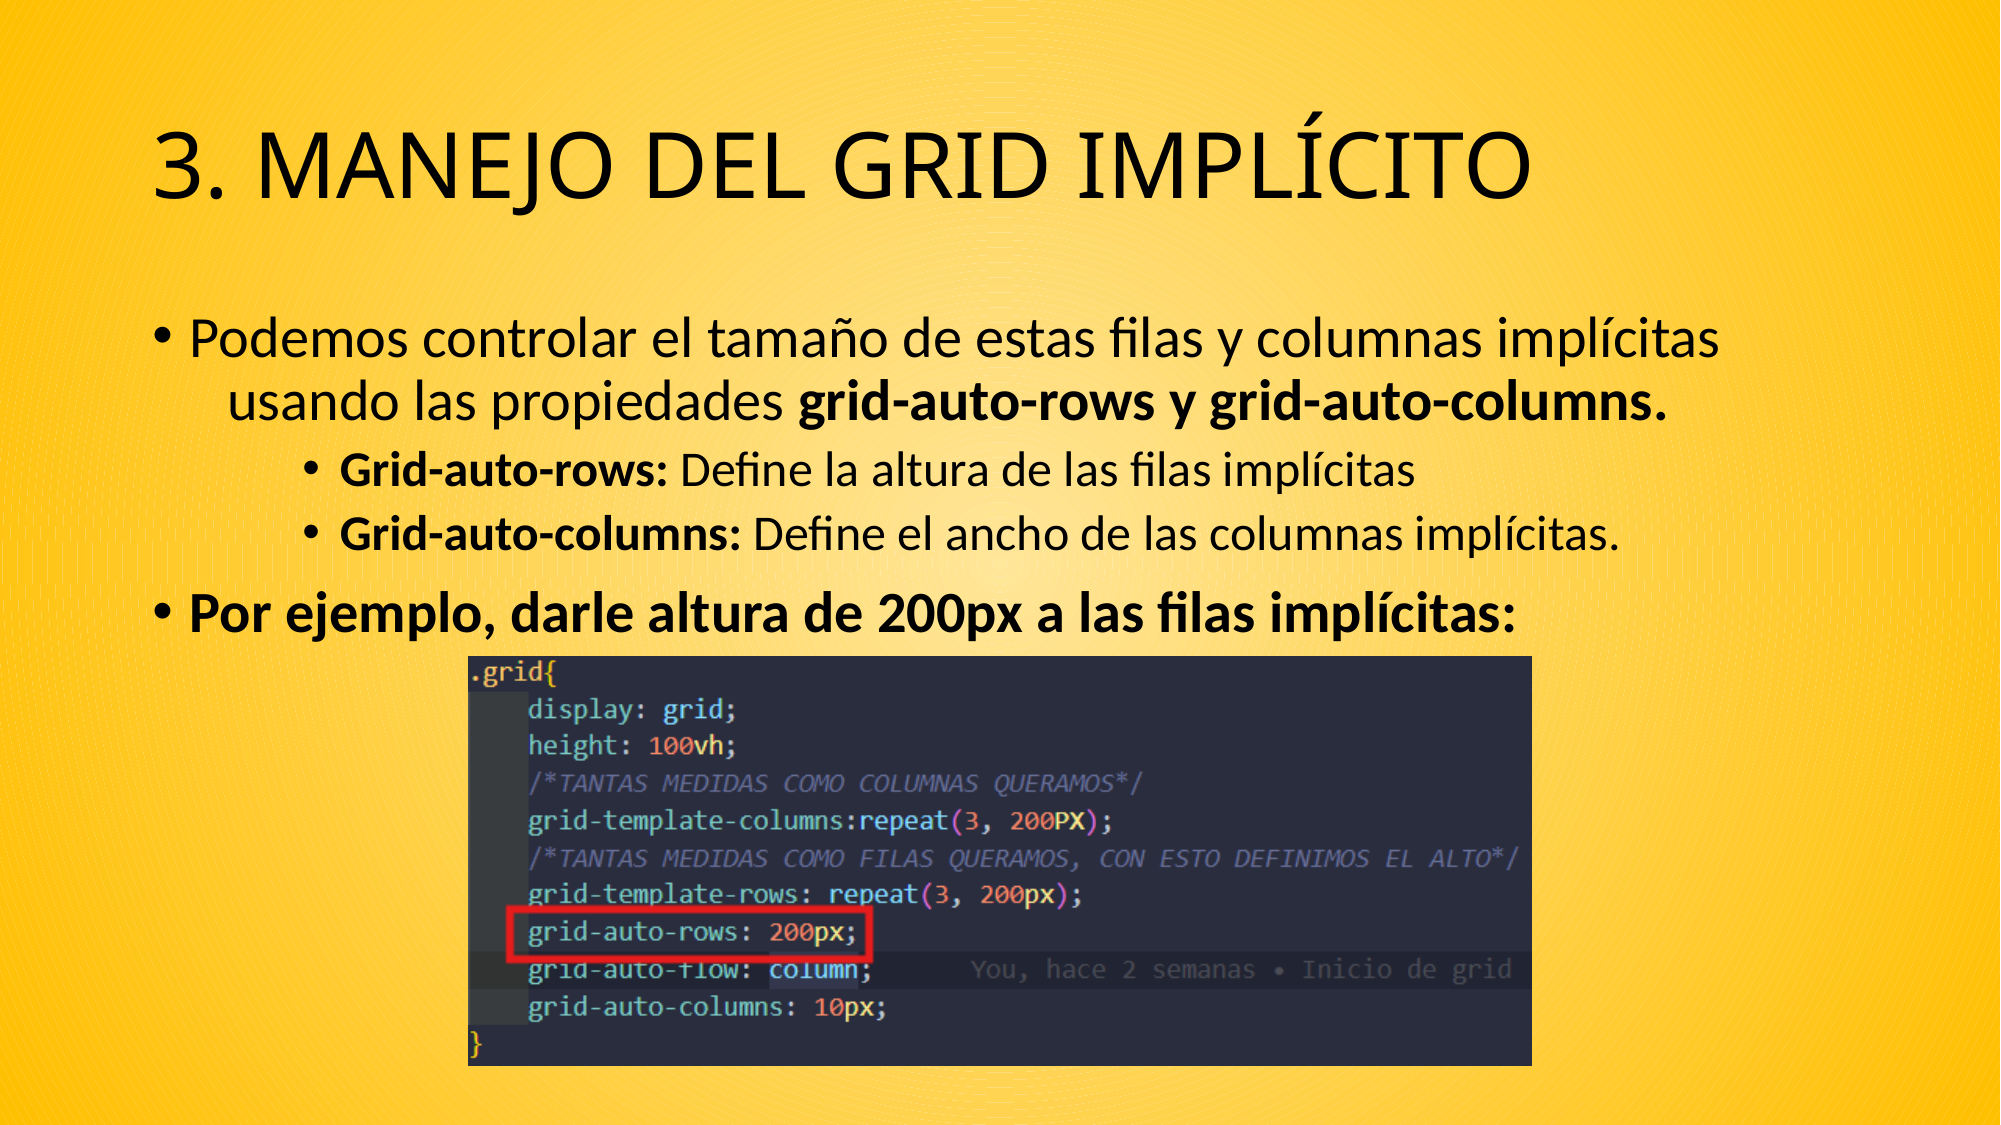

# 3. MANEJO DEL GRID IMPLÍCITO
Podemos controlar el tamaño de estas filas y columnas implícitas usando las propiedades grid-auto-rows y grid-auto-columns.
Grid-auto-rows: Define la altura de las filas implícitas
Grid-auto-columns: Define el ancho de las columnas implícitas.
Por ejemplo, darle altura de 200px a las filas implícitas: